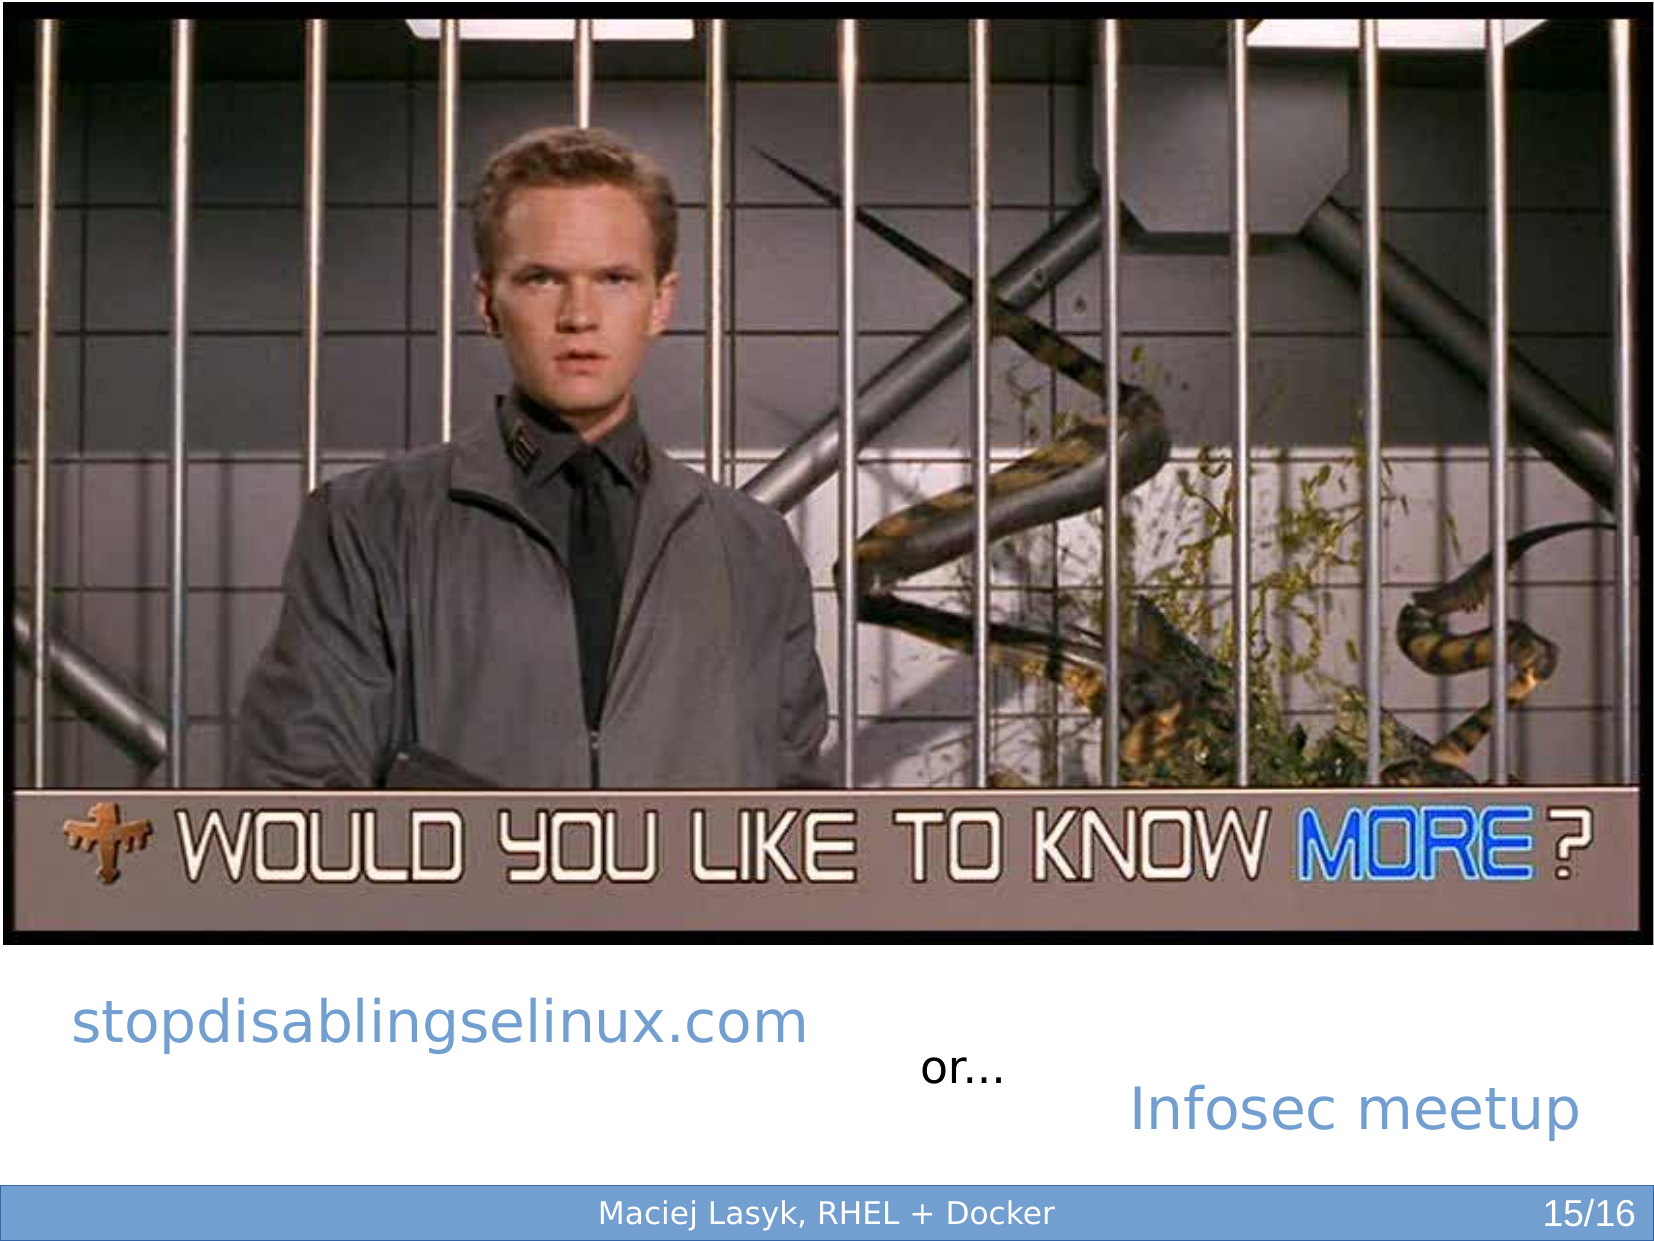

stopdisablingselinux.com
or...
Infosec meetup
15/16
Maciej Lasyk, RHEL + Docker